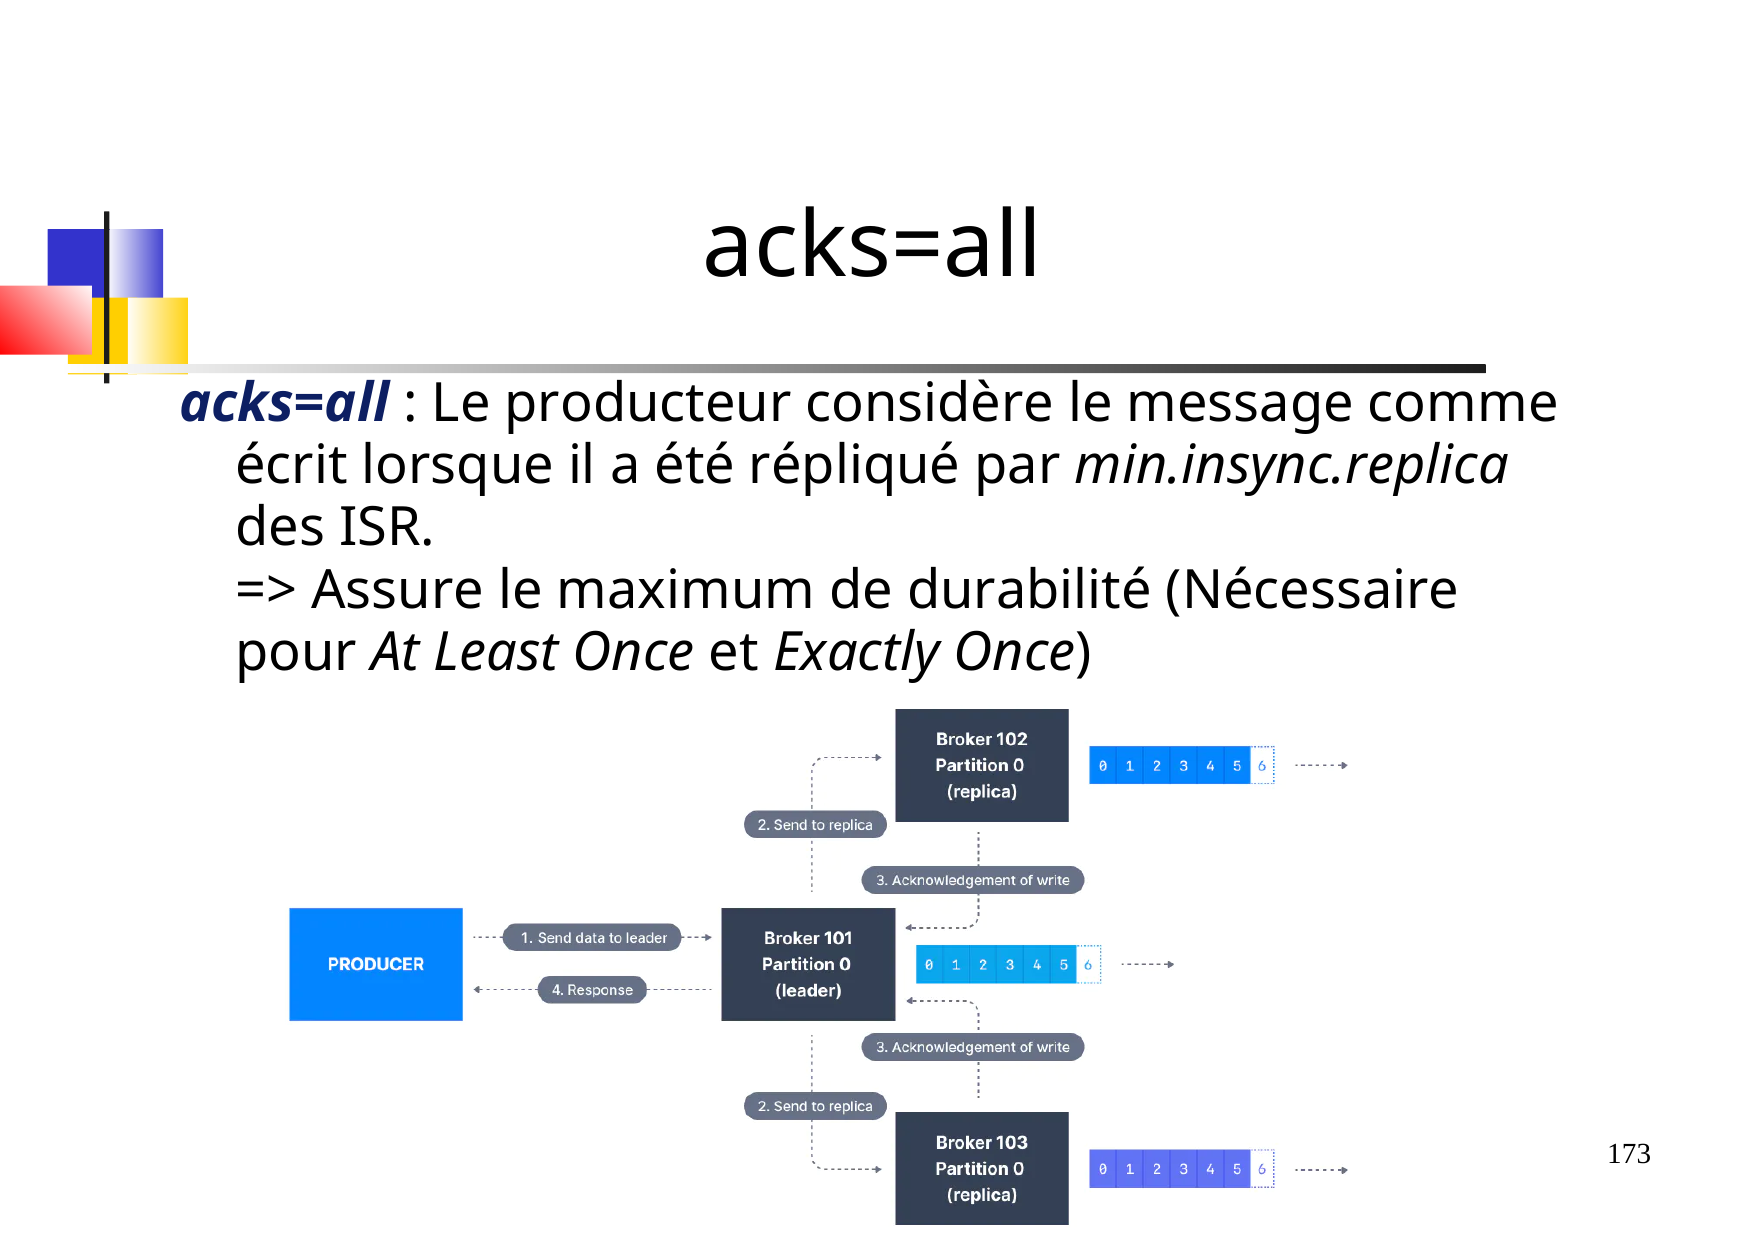

# acks=all
acks=all : Le producteur considère le message comme écrit lorsque il a été répliqué par min.insync.replica des ISR.
=> Assure le maximum de durabilité (Nécessaire pour At Least Once et Exactly Once)